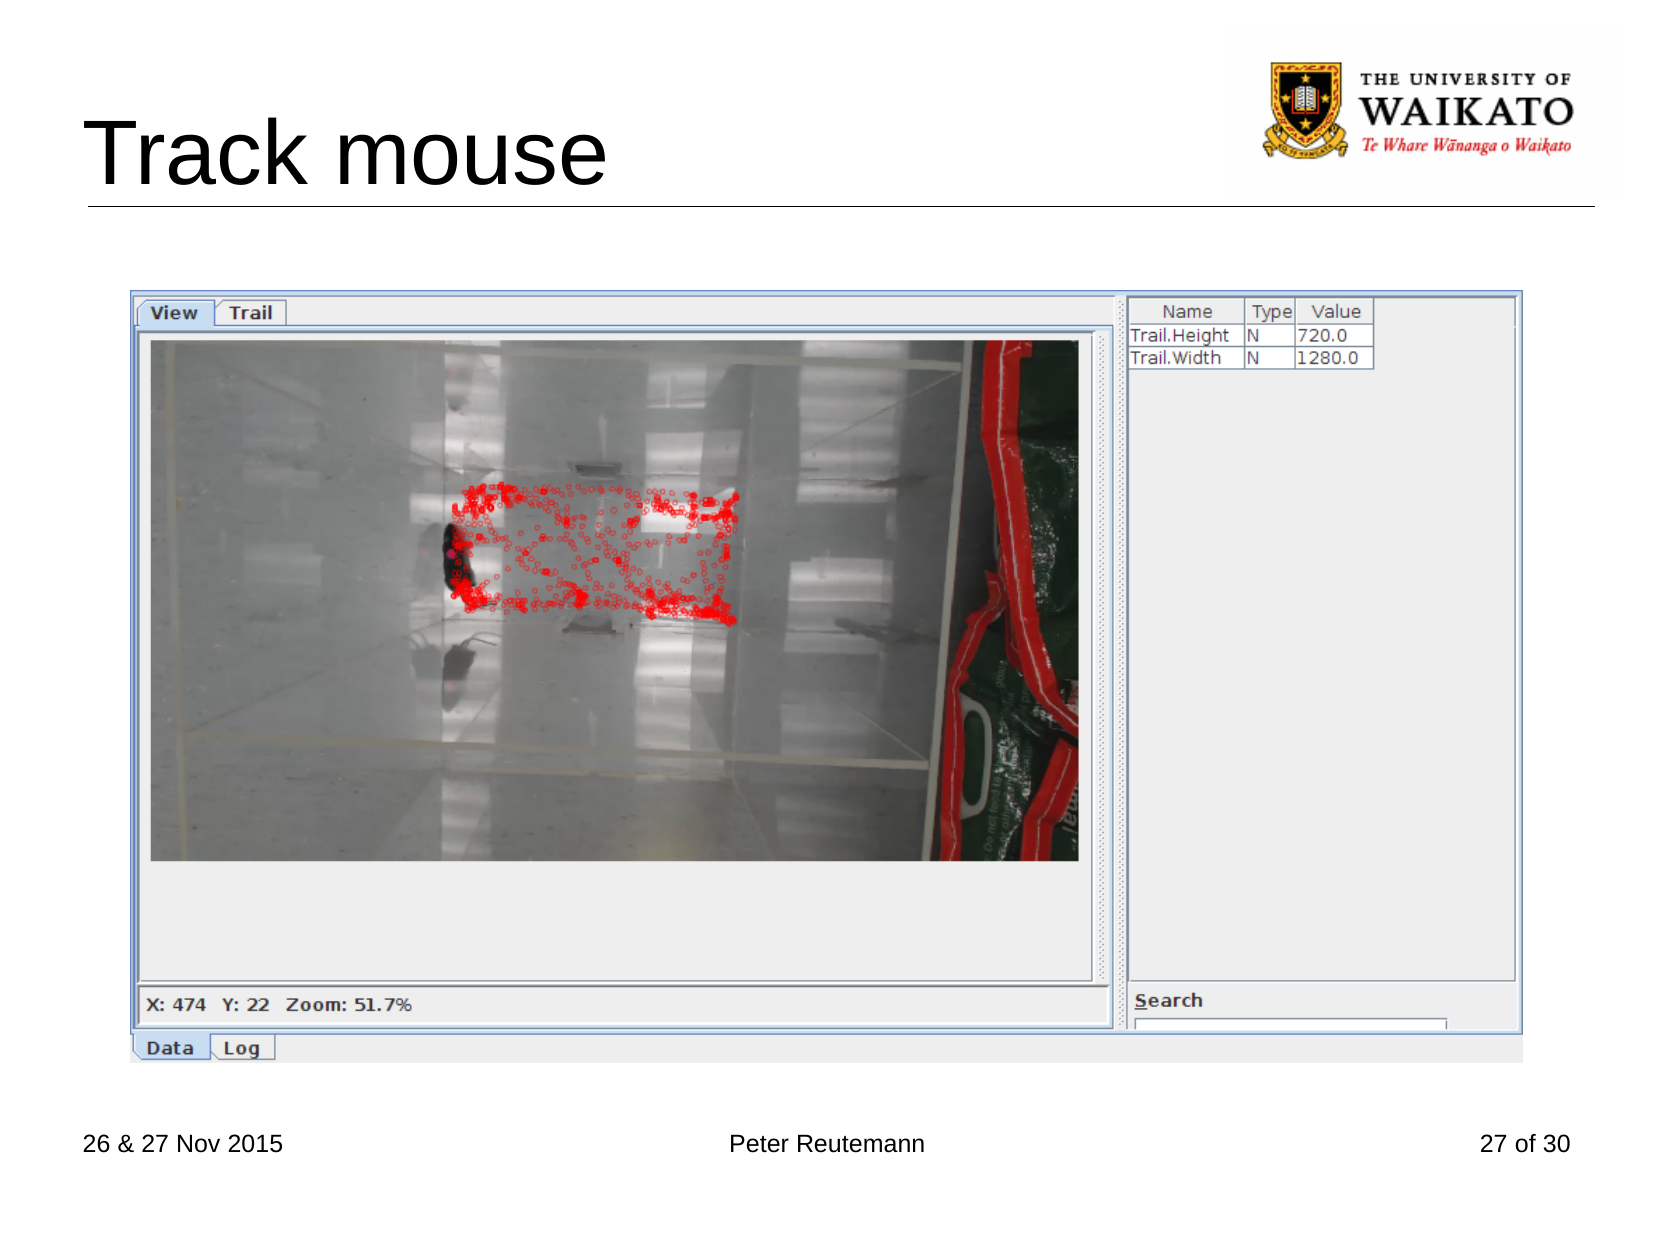

# Track mouse
26 & 27 Nov 2015
Peter Reutemann
27